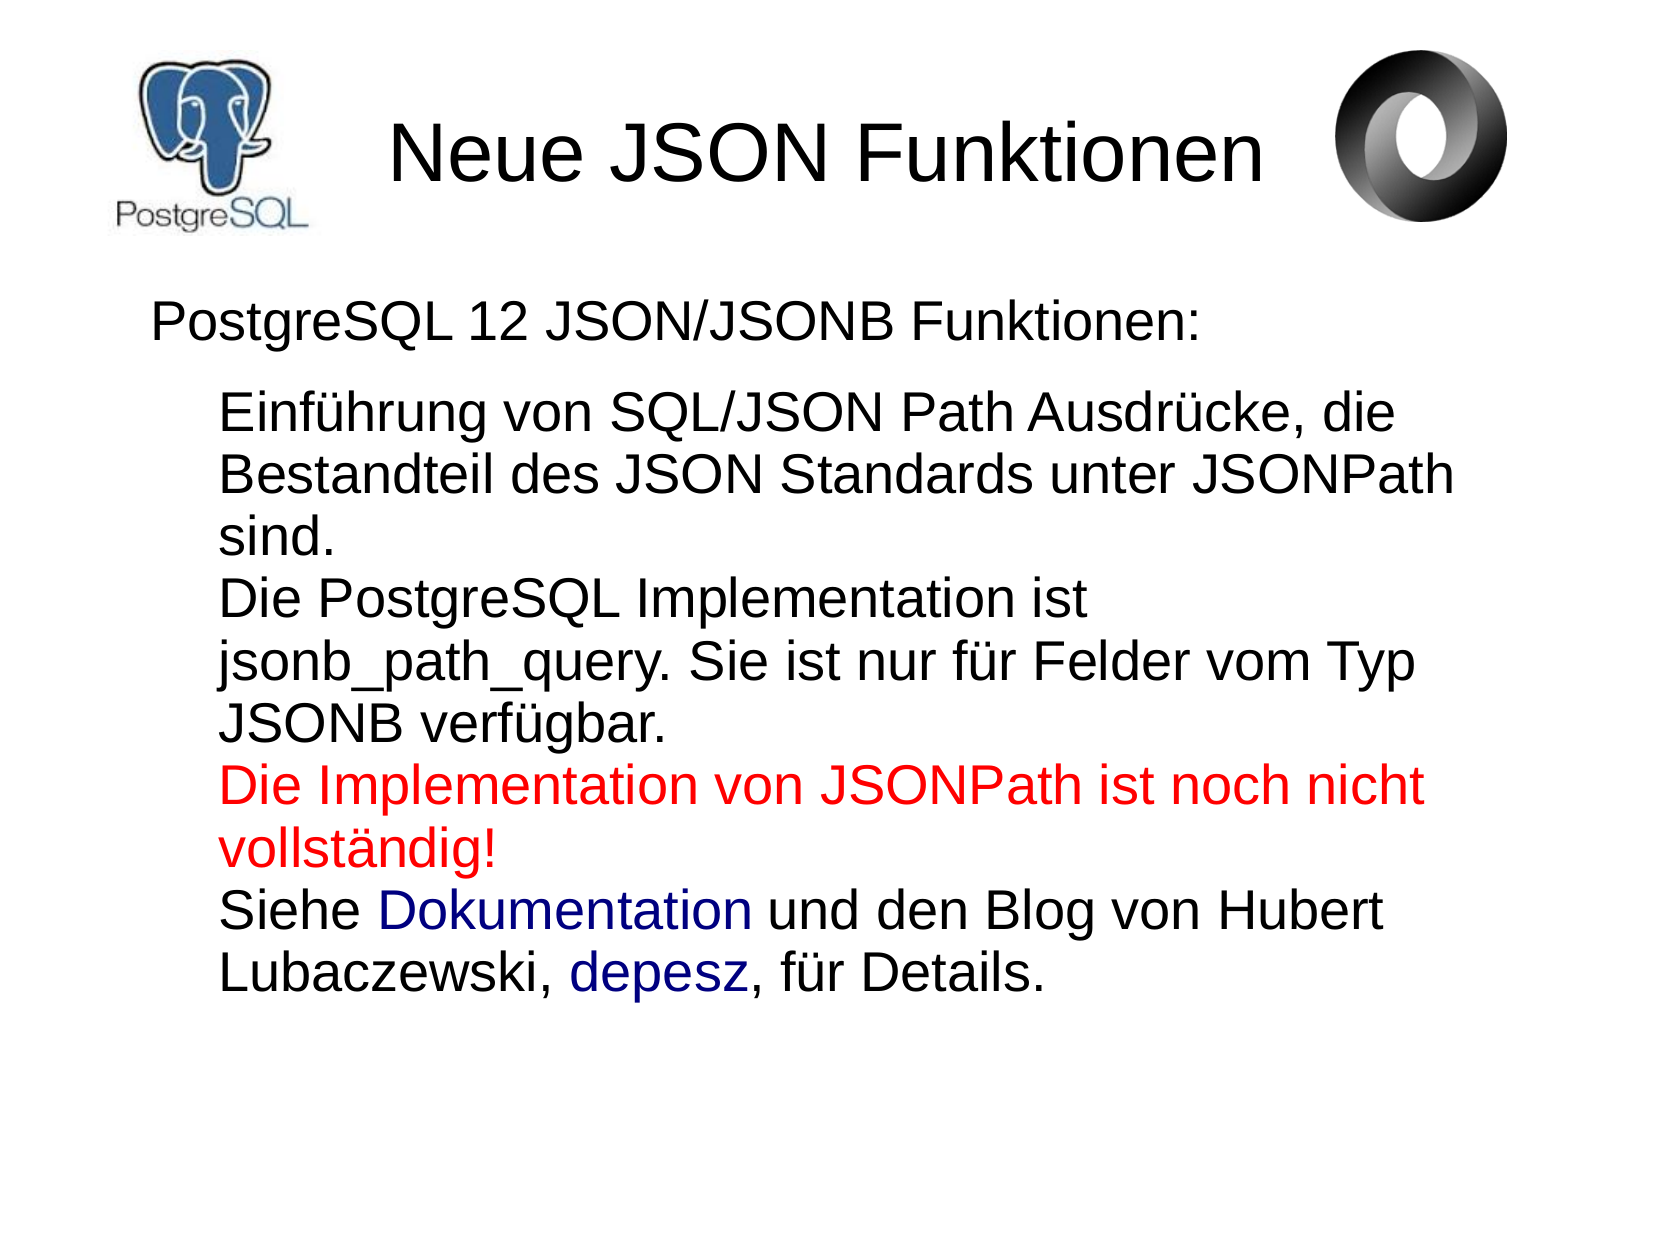

# Neue JSON Funktionen
PostgreSQL 12 JSON/JSONB Funktionen:
Einführung von SQL/JSON Path Ausdrücke, die Bestandteil des JSON Standards unter JSONPath sind.
Die PostgreSQL Implementation ist jsonb_path_query. Sie ist nur für Felder vom Typ JSONB verfügbar.
Die Implementation von JSONPath ist noch nicht vollständig!
Siehe Dokumentation und den Blog von Hubert Lubaczewski, depesz, für Details.